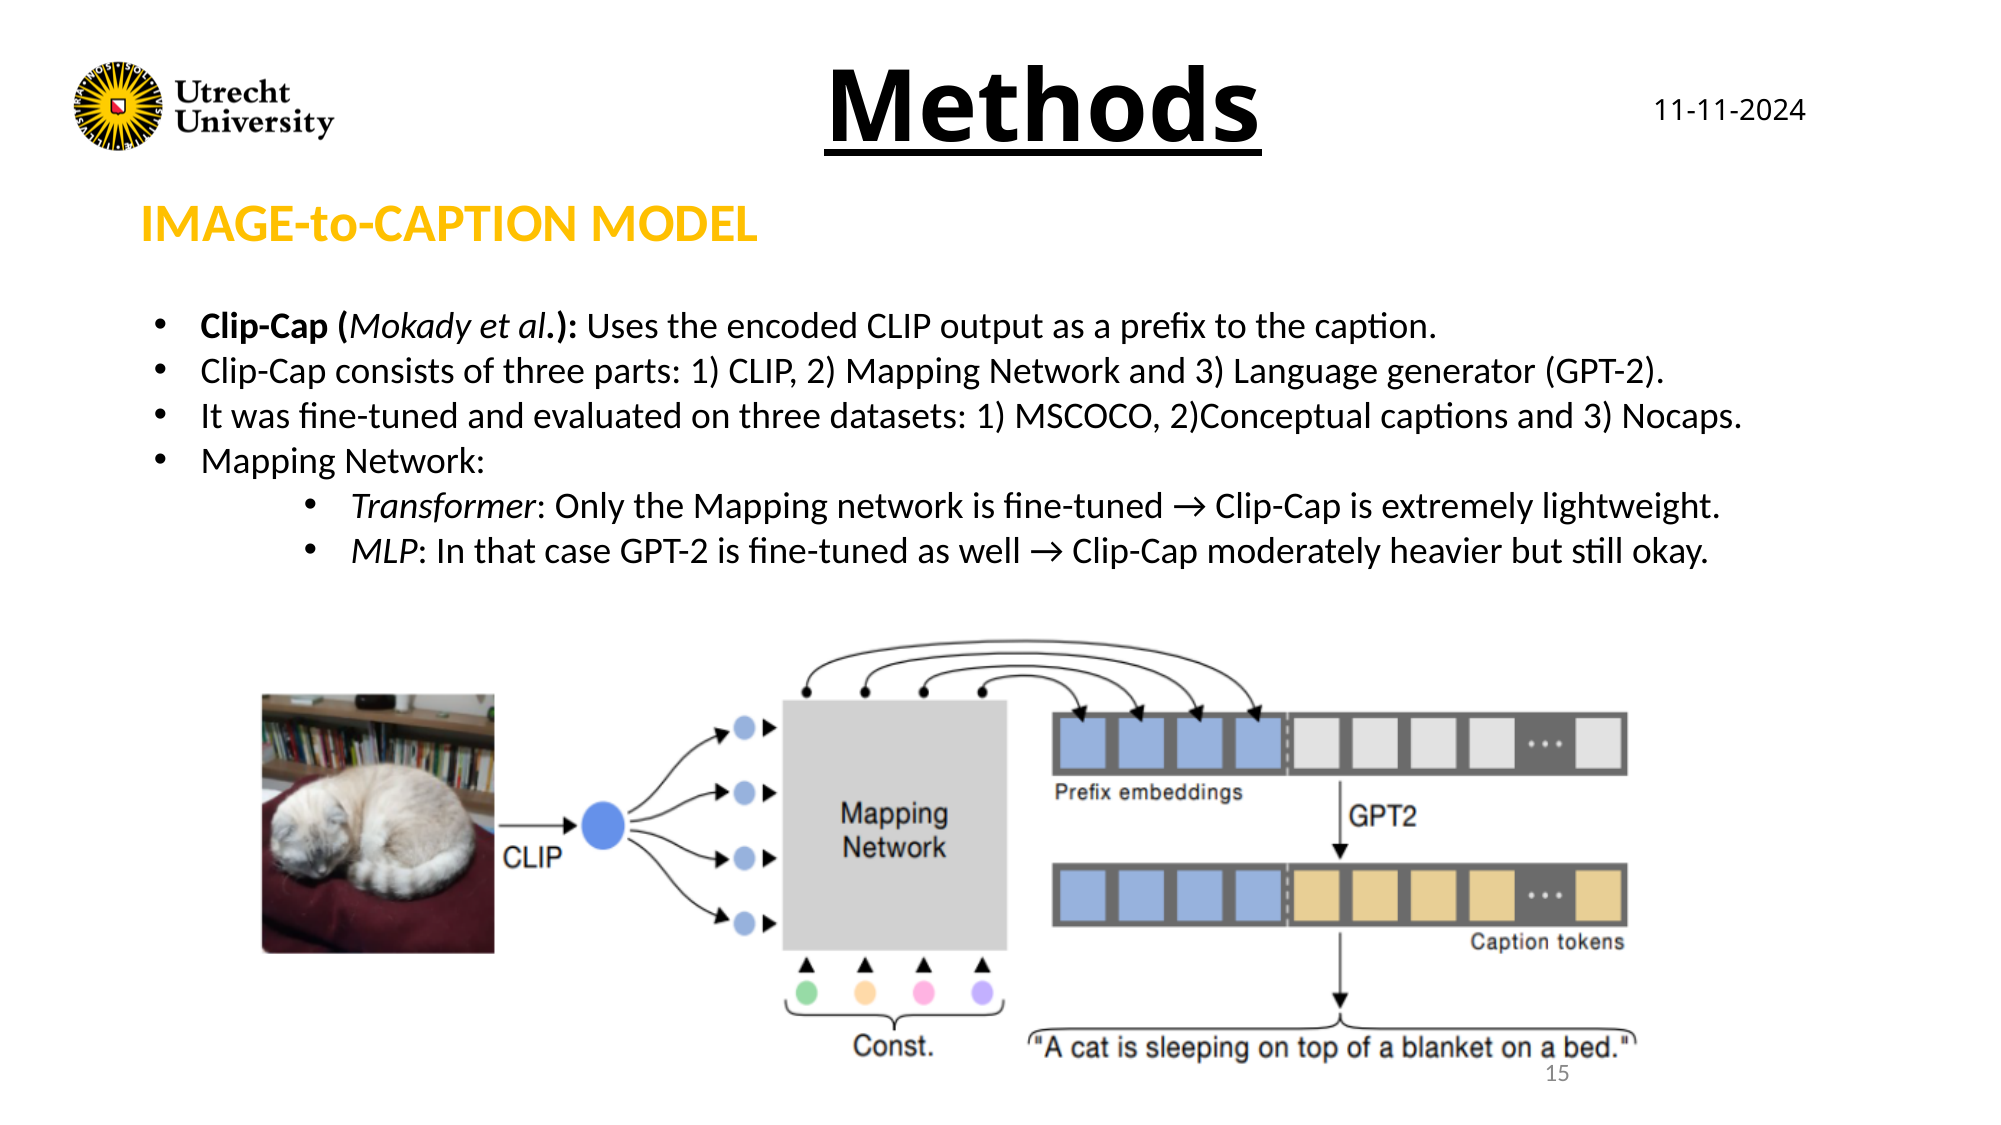

Methods
11-11-2024
IMAGE-to-CAPTION MODEL
Clip-Cap (Mokady et al.): Uses the encoded CLIP output as a prefix to the caption.
Clip-Cap consists of three parts: 1) CLIP, 2) Mapping Network and 3) Language generator (GPT-2).
It was fine-tuned and evaluated on three datasets: 1) MSCOCO, 2)Conceptual captions and 3) Nocaps.
Mapping Network:
Transformer: Only the Mapping network is fine-tuned → Clip-Cap is extremely lightweight.
MLP: In that case GPT-2 is fine-tuned as well → Clip-Cap moderately heavier but still okay.
1